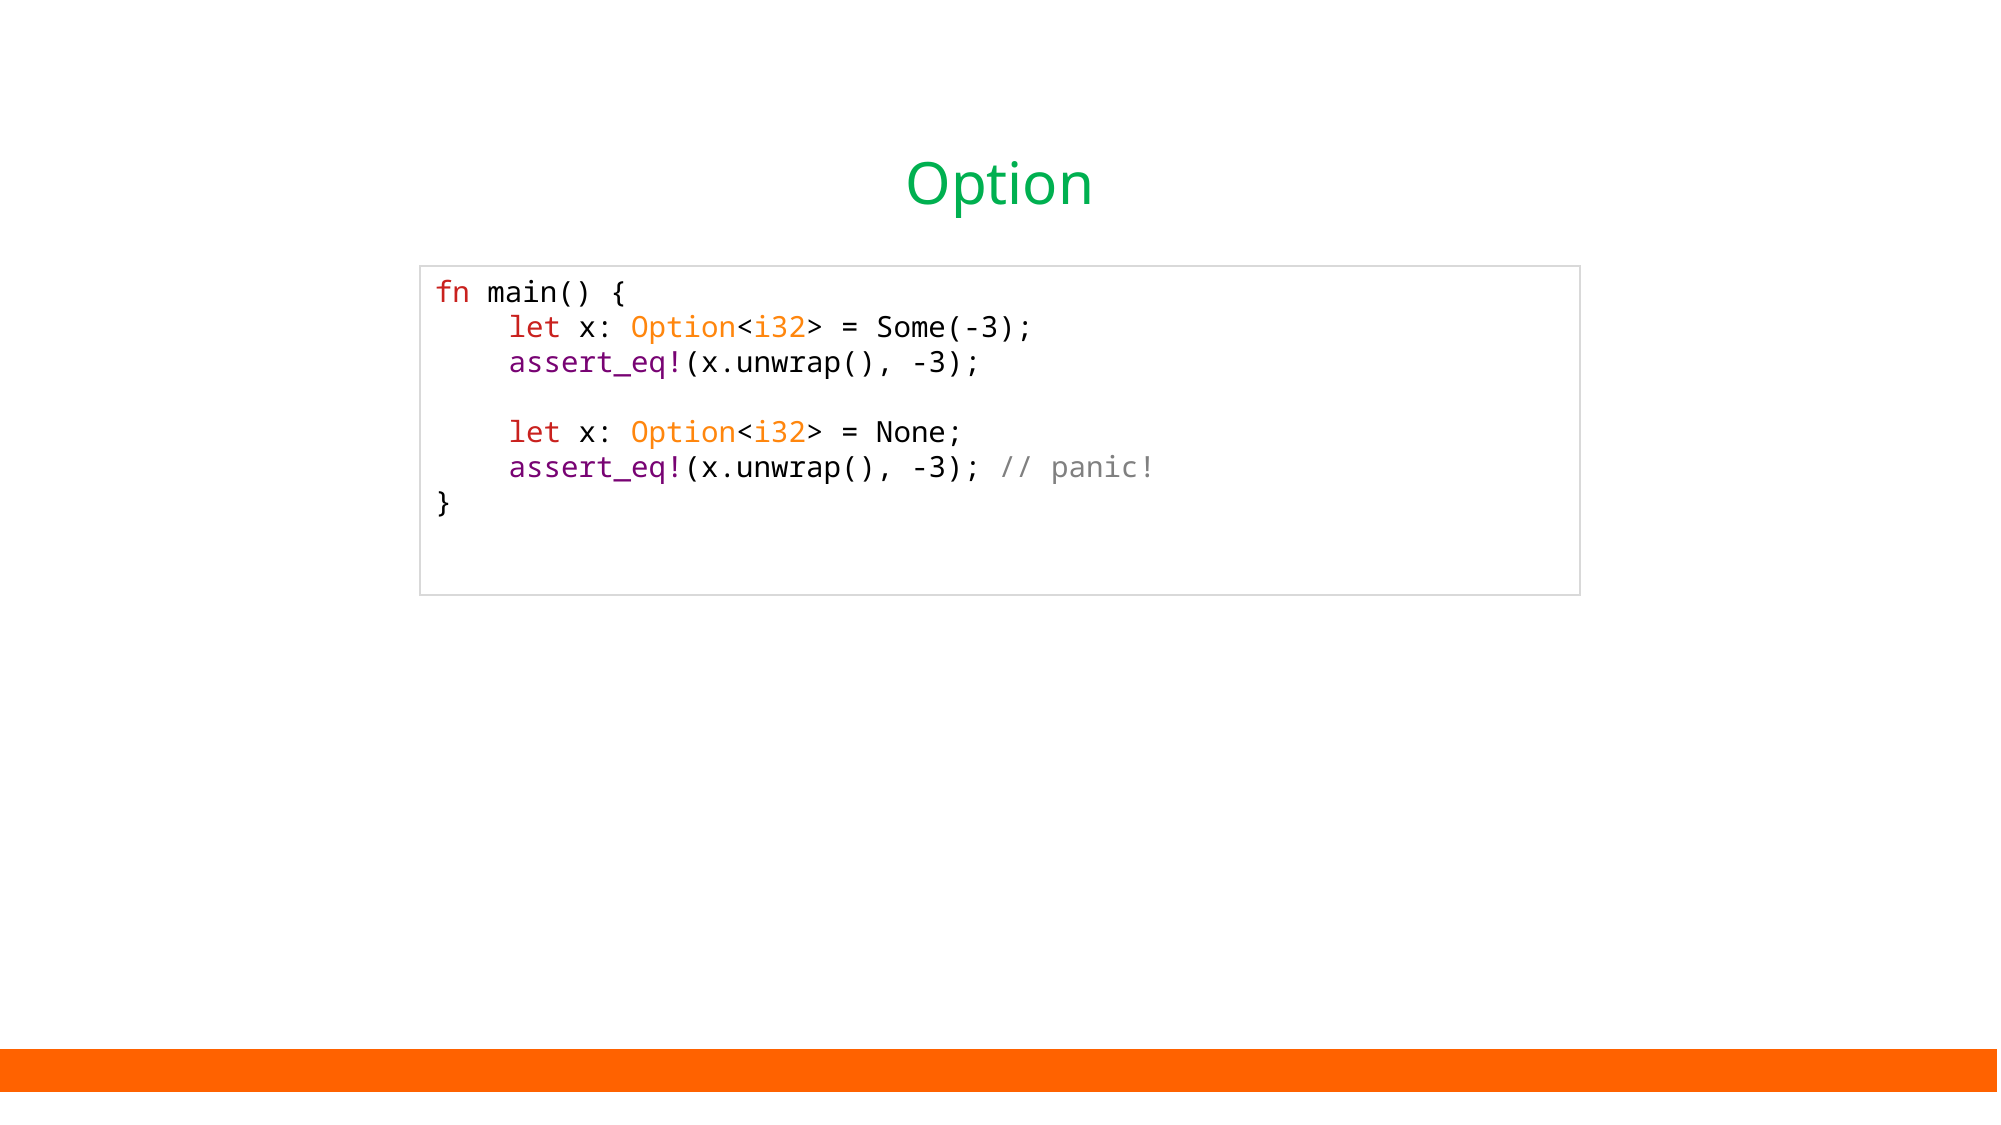

# Option
fn main() {
	let x: Option<i32> = Some(-3);
	assert_eq!(x.unwrap(), -3);
	let x: Option<i32> = None;
	assert_eq!(x.unwrap(), -3); // panic!
}